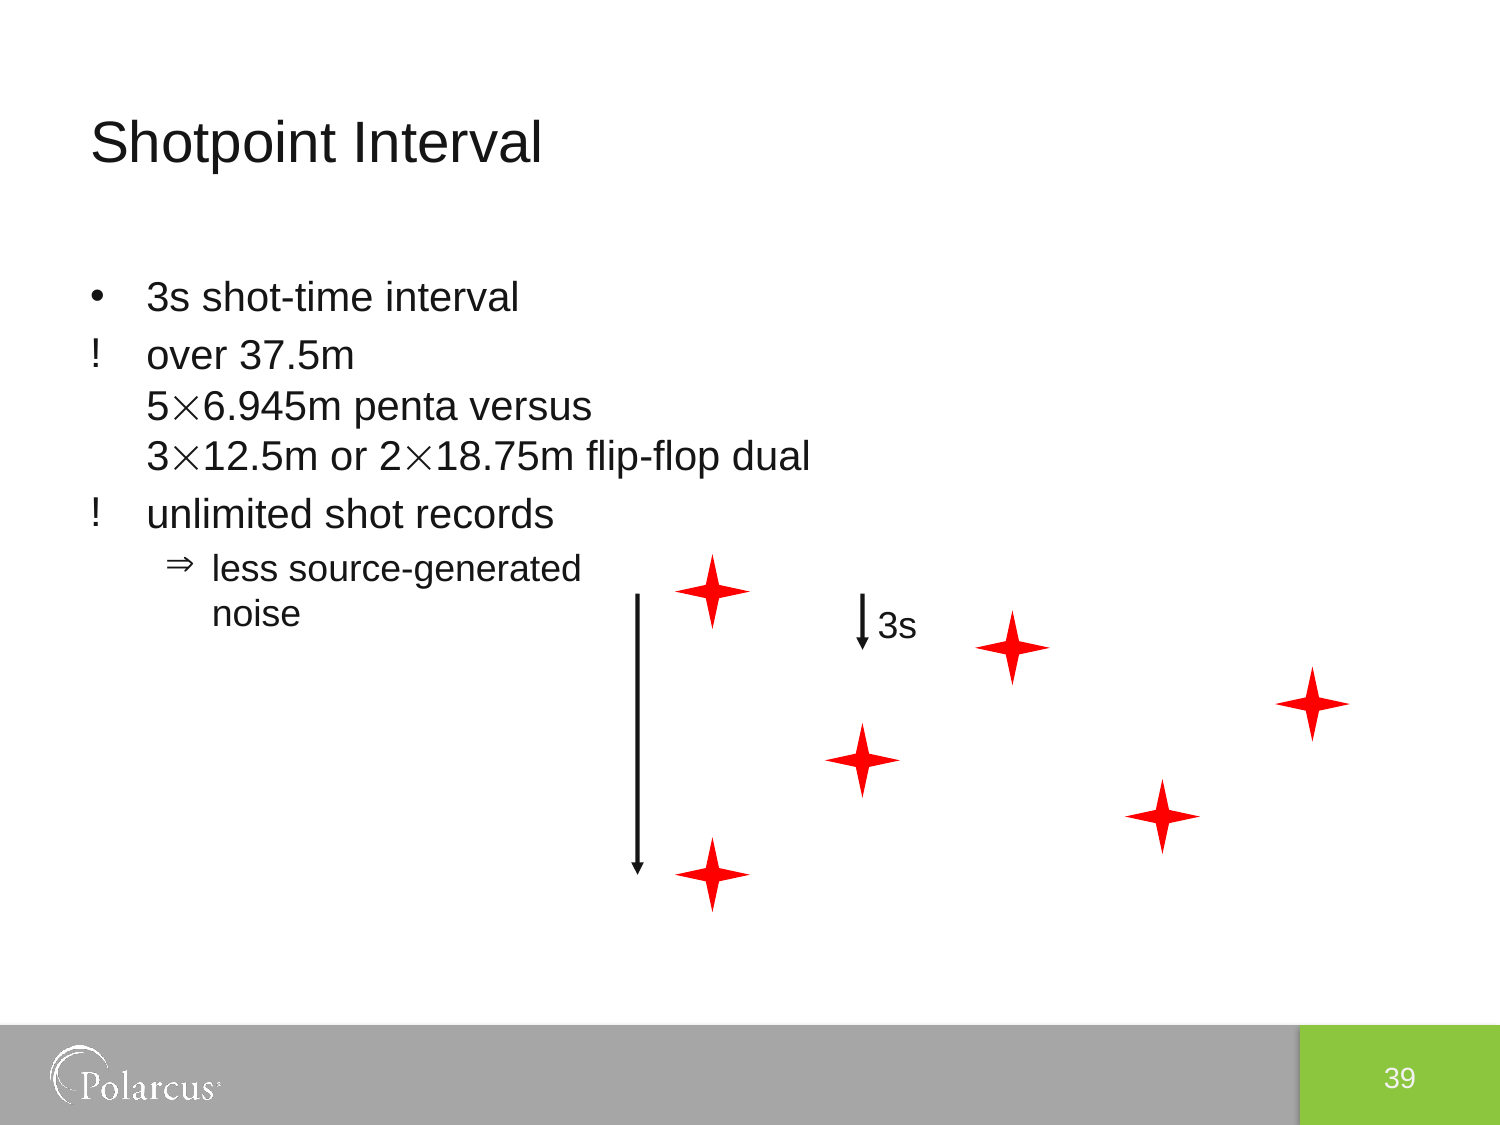

# Shotpoint Interval
3s shot-time interval
over 37.5m
56.945m penta versus
312.5m or 218.75m flip-flop dual
unlimited shot records
less source-generated
noise
3s